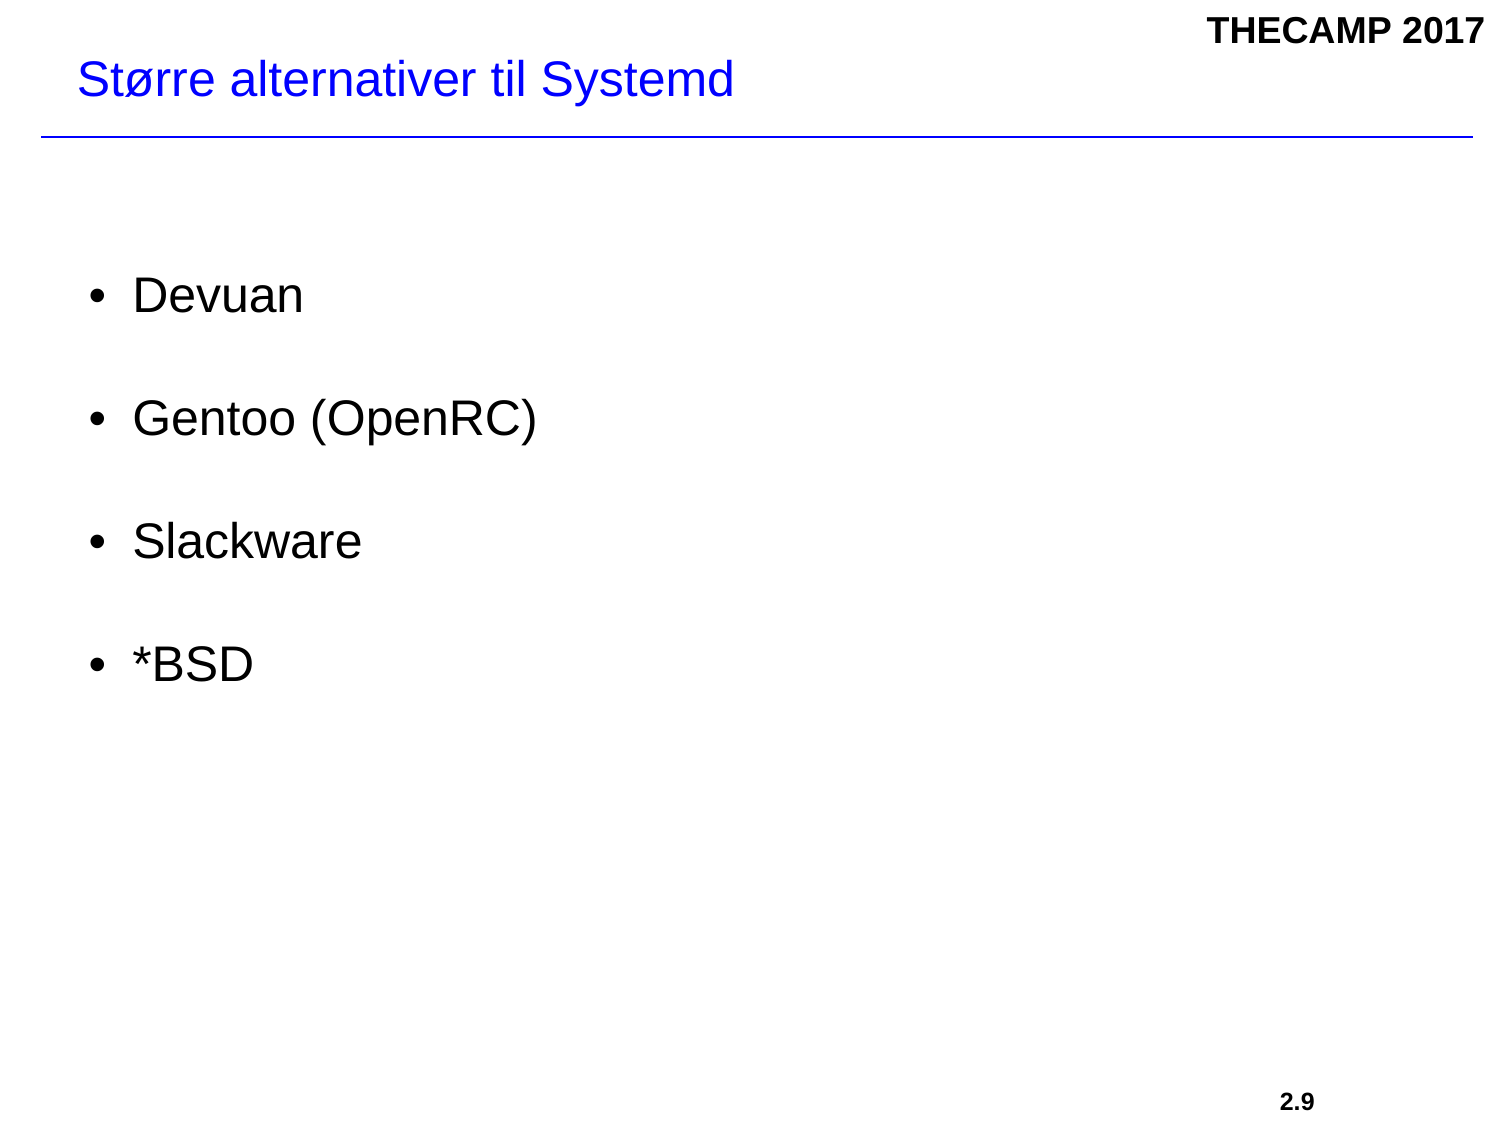

# Større alternativer til Systemd
Devuan
Gentoo (OpenRC)
Slackware
*BSD